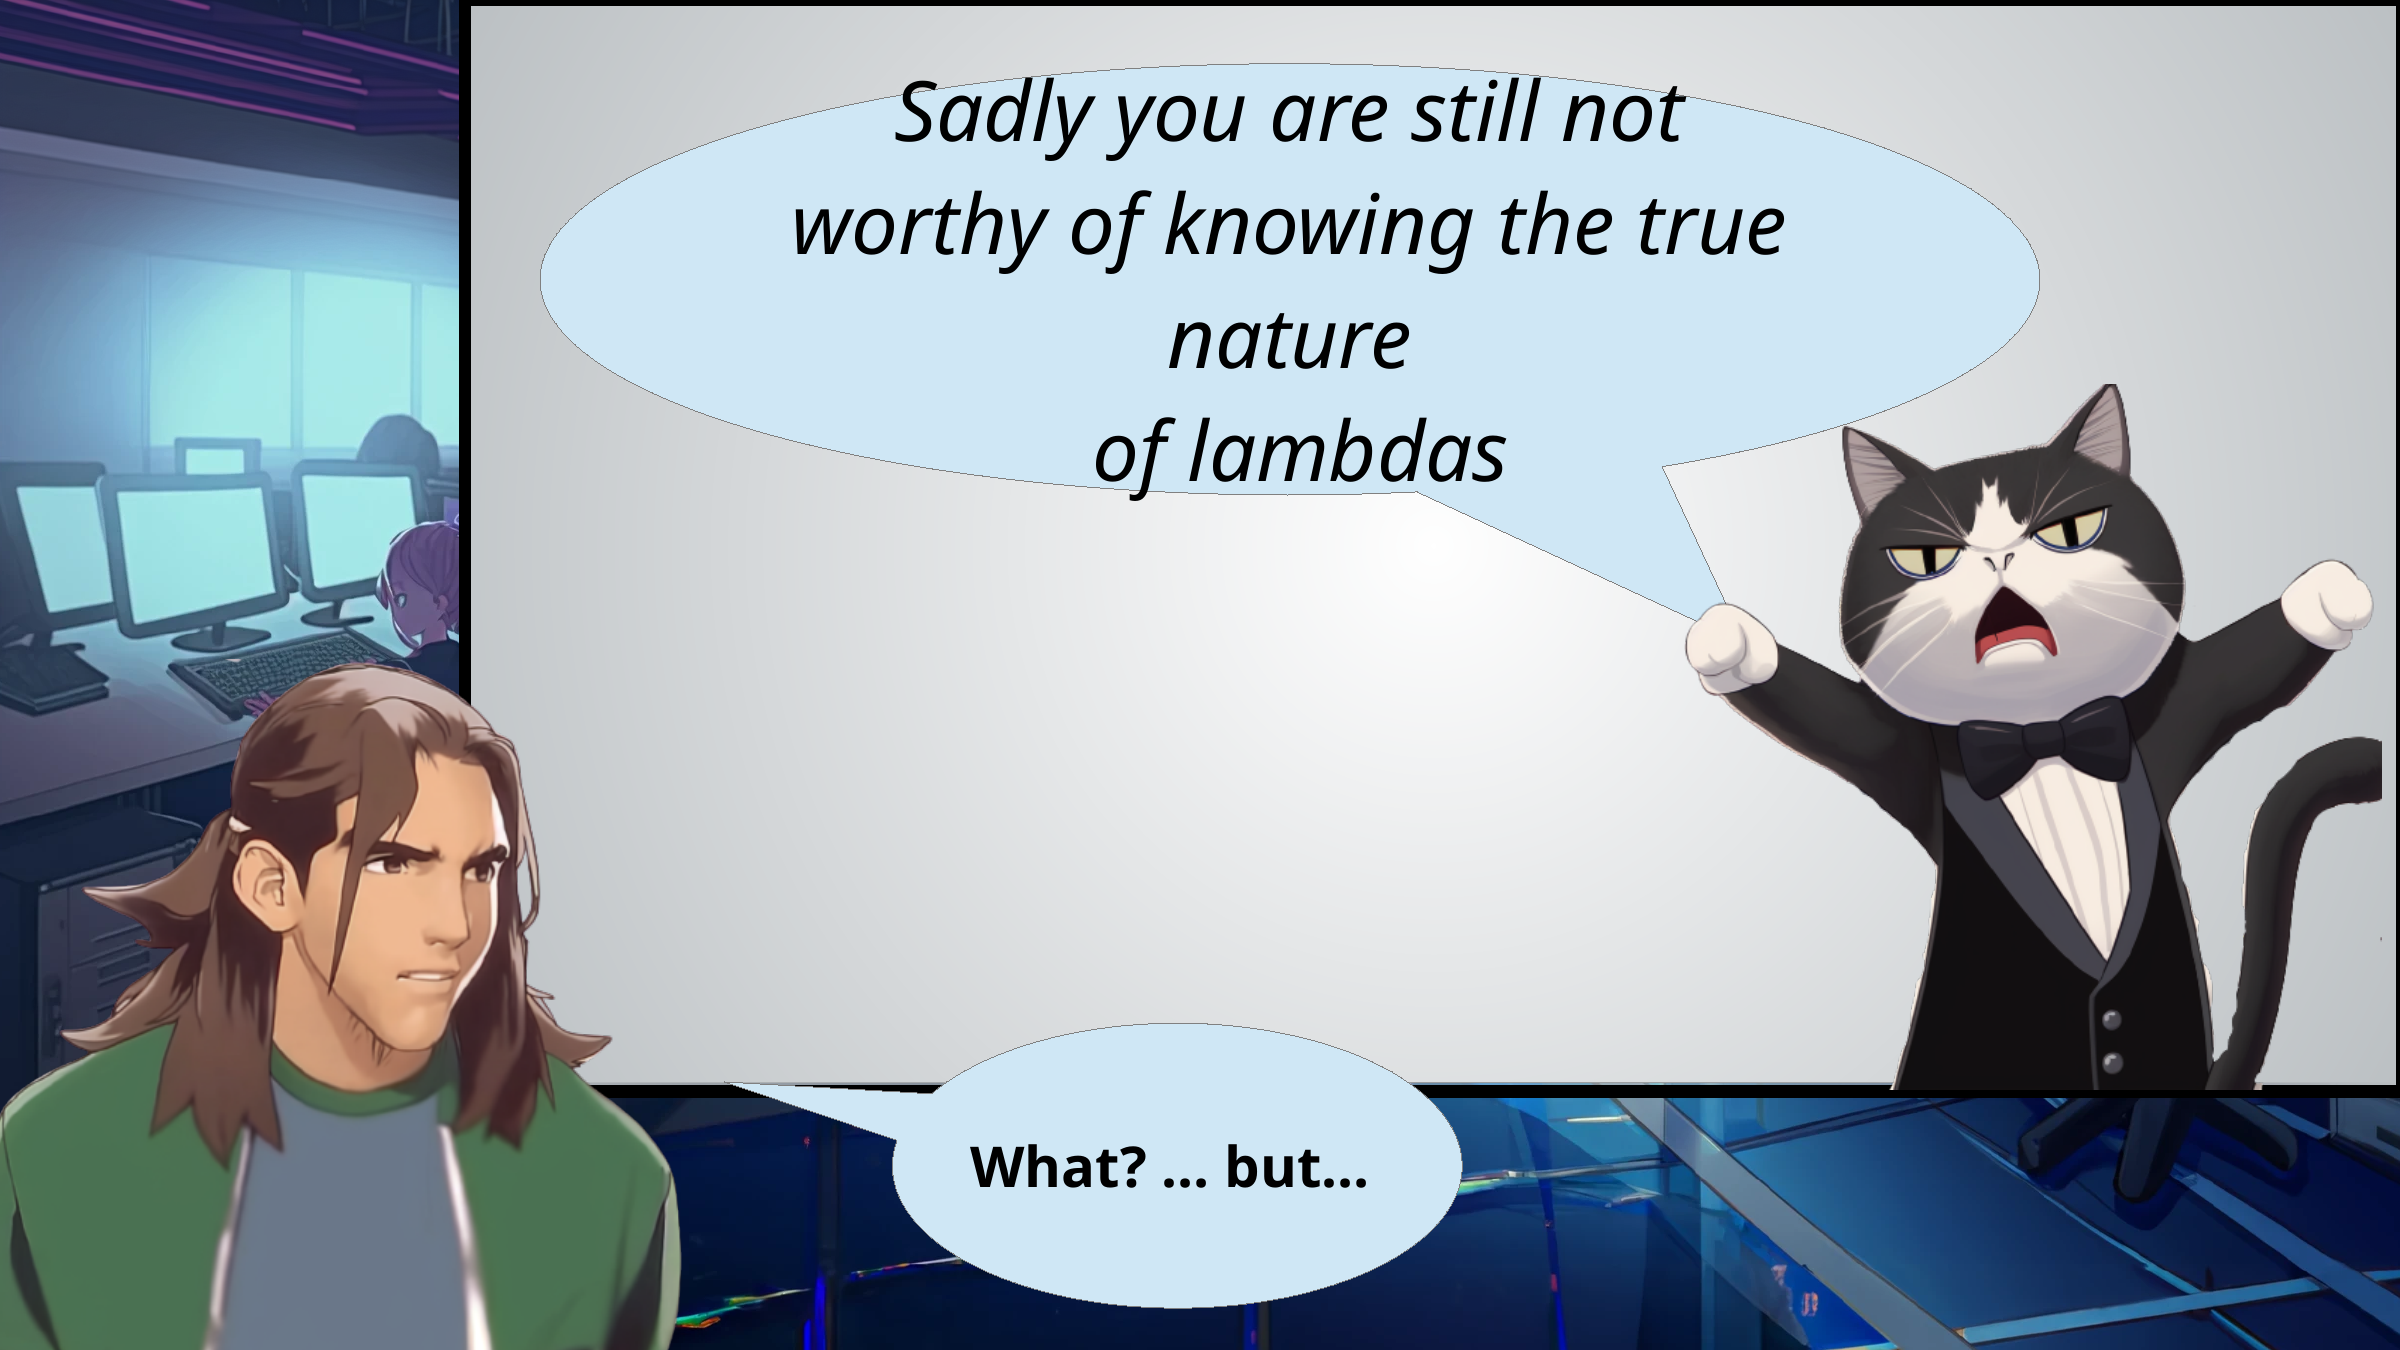

Sadly you are still not worthy of knowing the true nature
 of lambdas
What? … but…